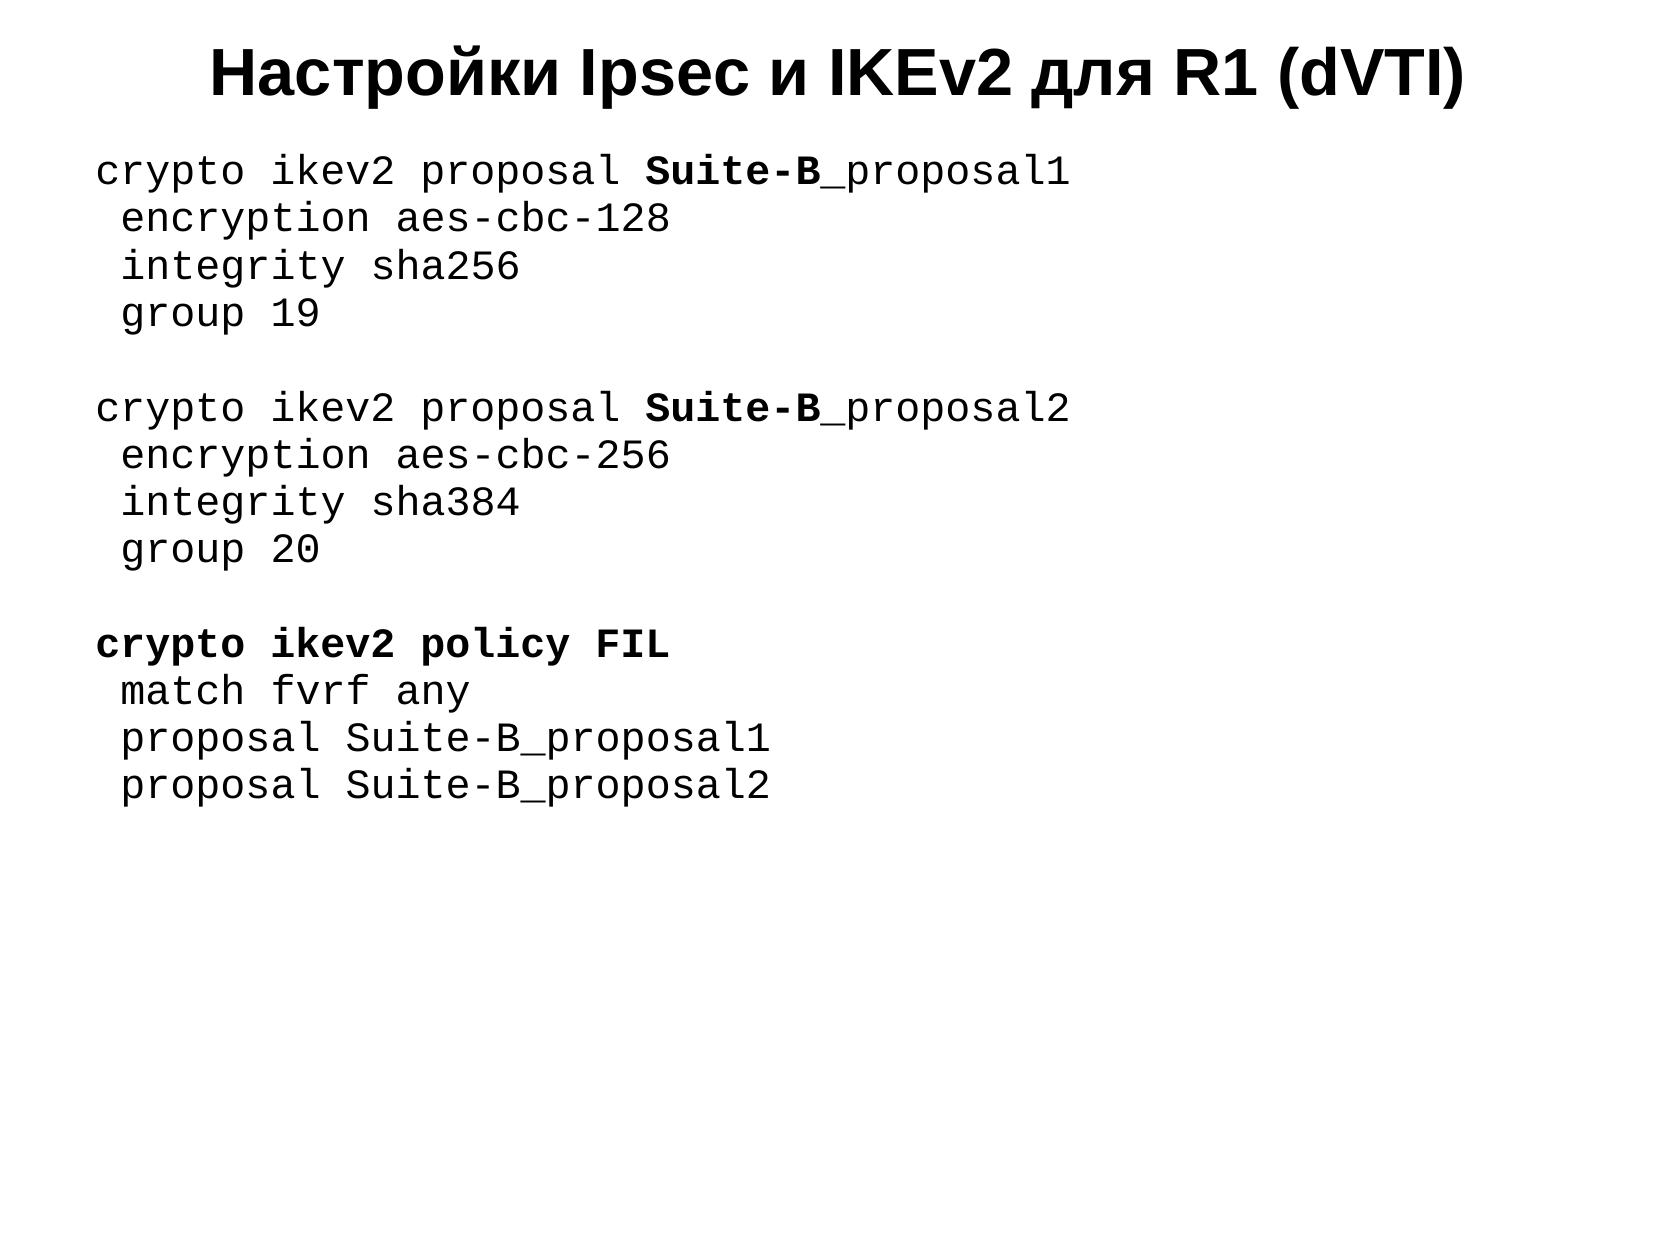

Настройки Ipsec и IKEv2 для R1 (dVTI)
# crypto ikev2 proposal Suite-B_proposal1
 encryption aes-cbc-128
 integrity sha256
 group 19
crypto ikev2 proposal Suite-B_proposal2
 encryption aes-cbc-256
 integrity sha384
 group 20
crypto ikev2 policy FIL
 match fvrf any
 proposal Suite-B_proposal1
 proposal Suite-B_proposal2